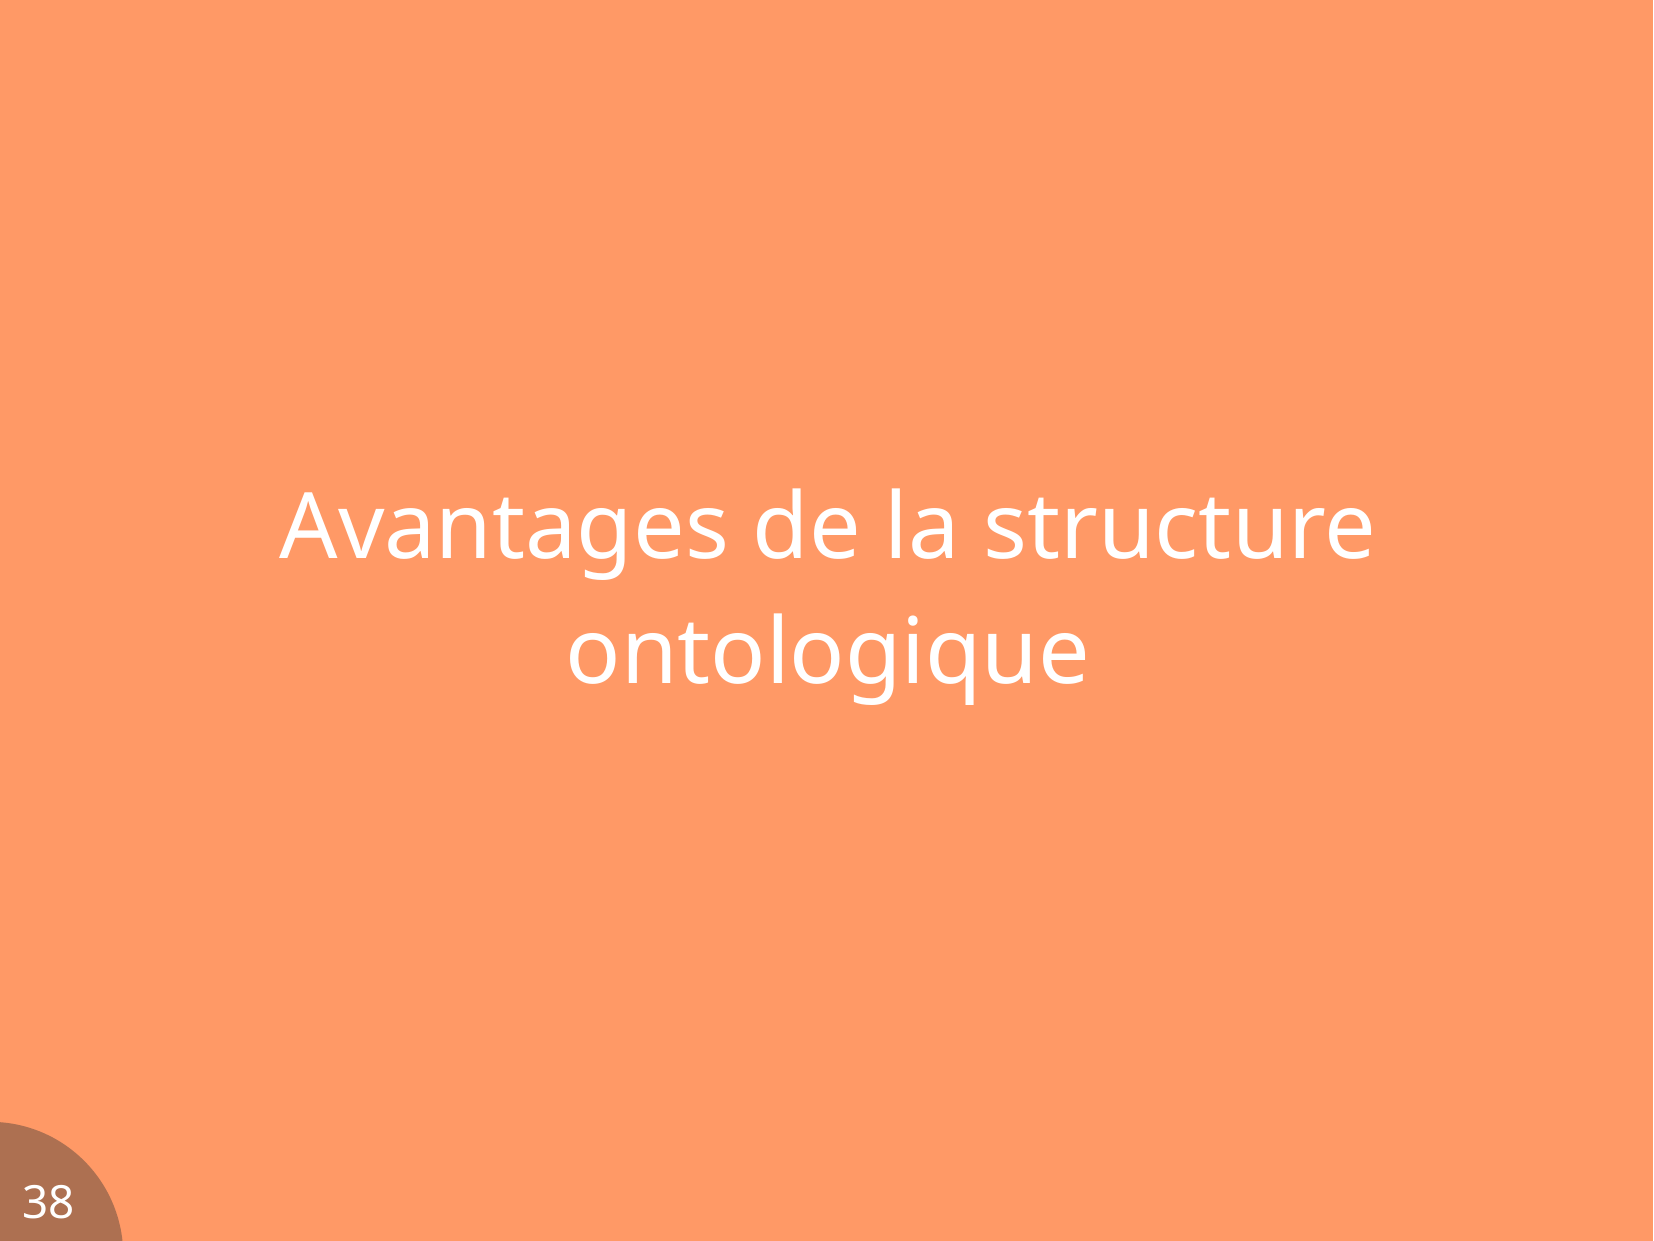

# Avantages de la structure ontologique
38